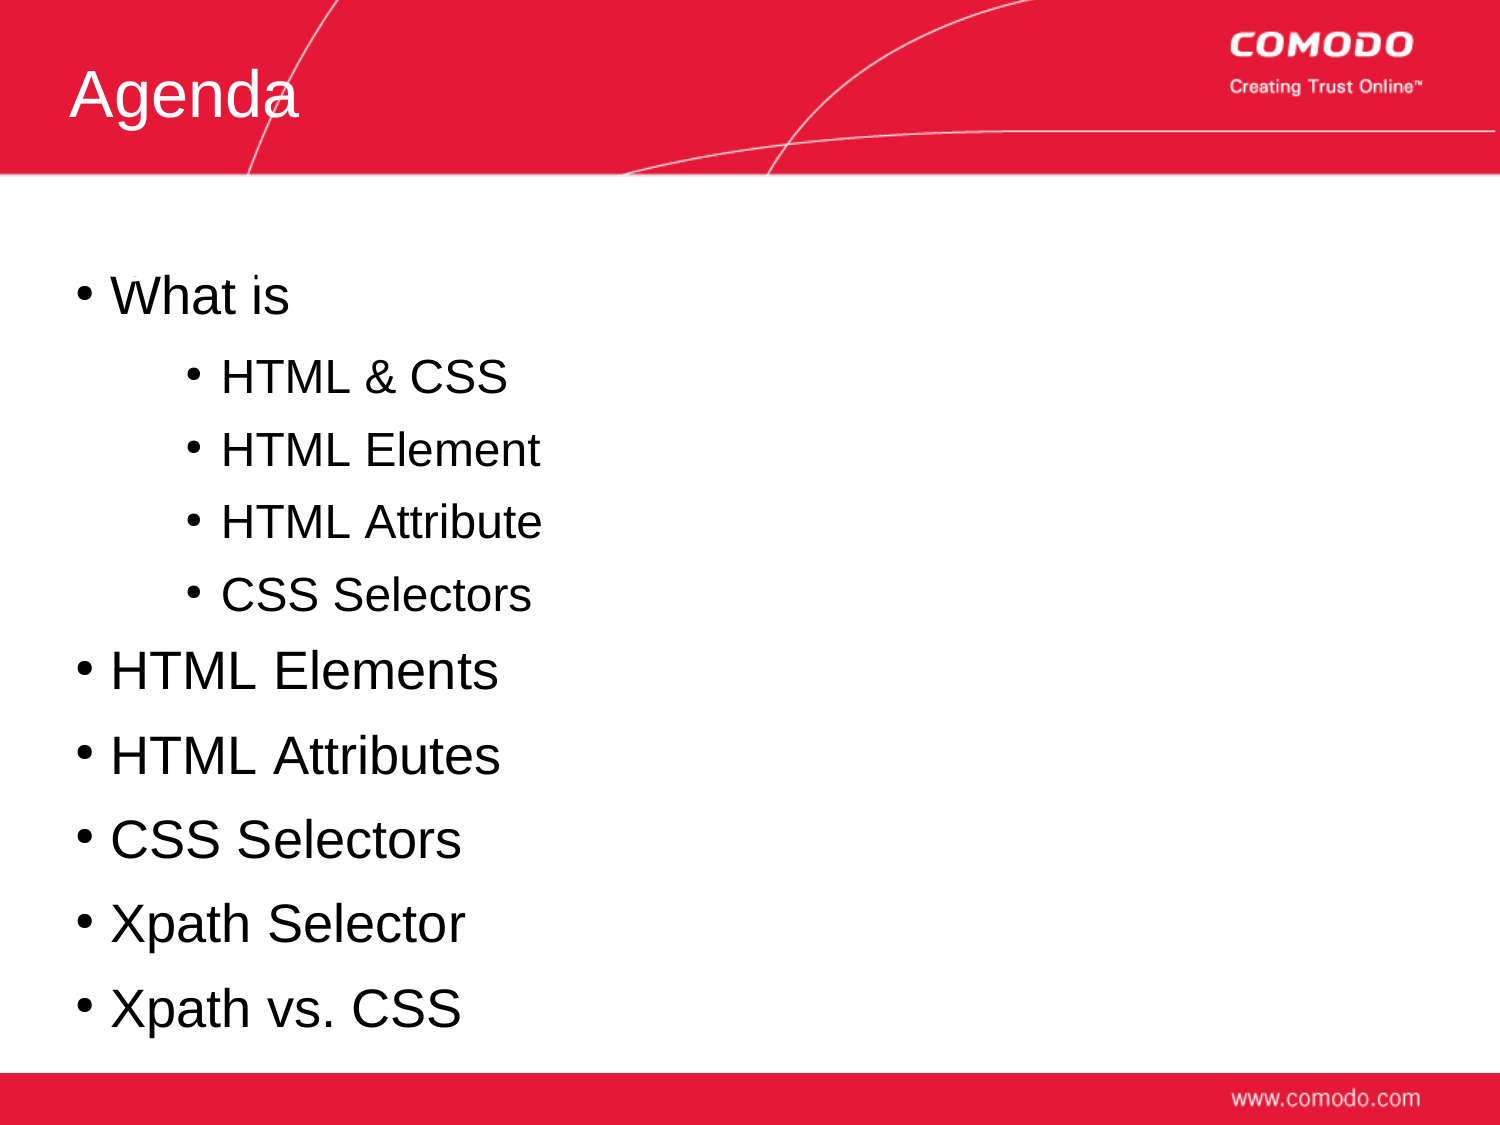

# Agenda
CSS Selectors
What is
HTML & CSS
HTML Element
HTML Attribute
CSS Selectors
HTML Elements
HTML Attributes
CSS Selectors
Xpath Selector
Xpath vs. CSS